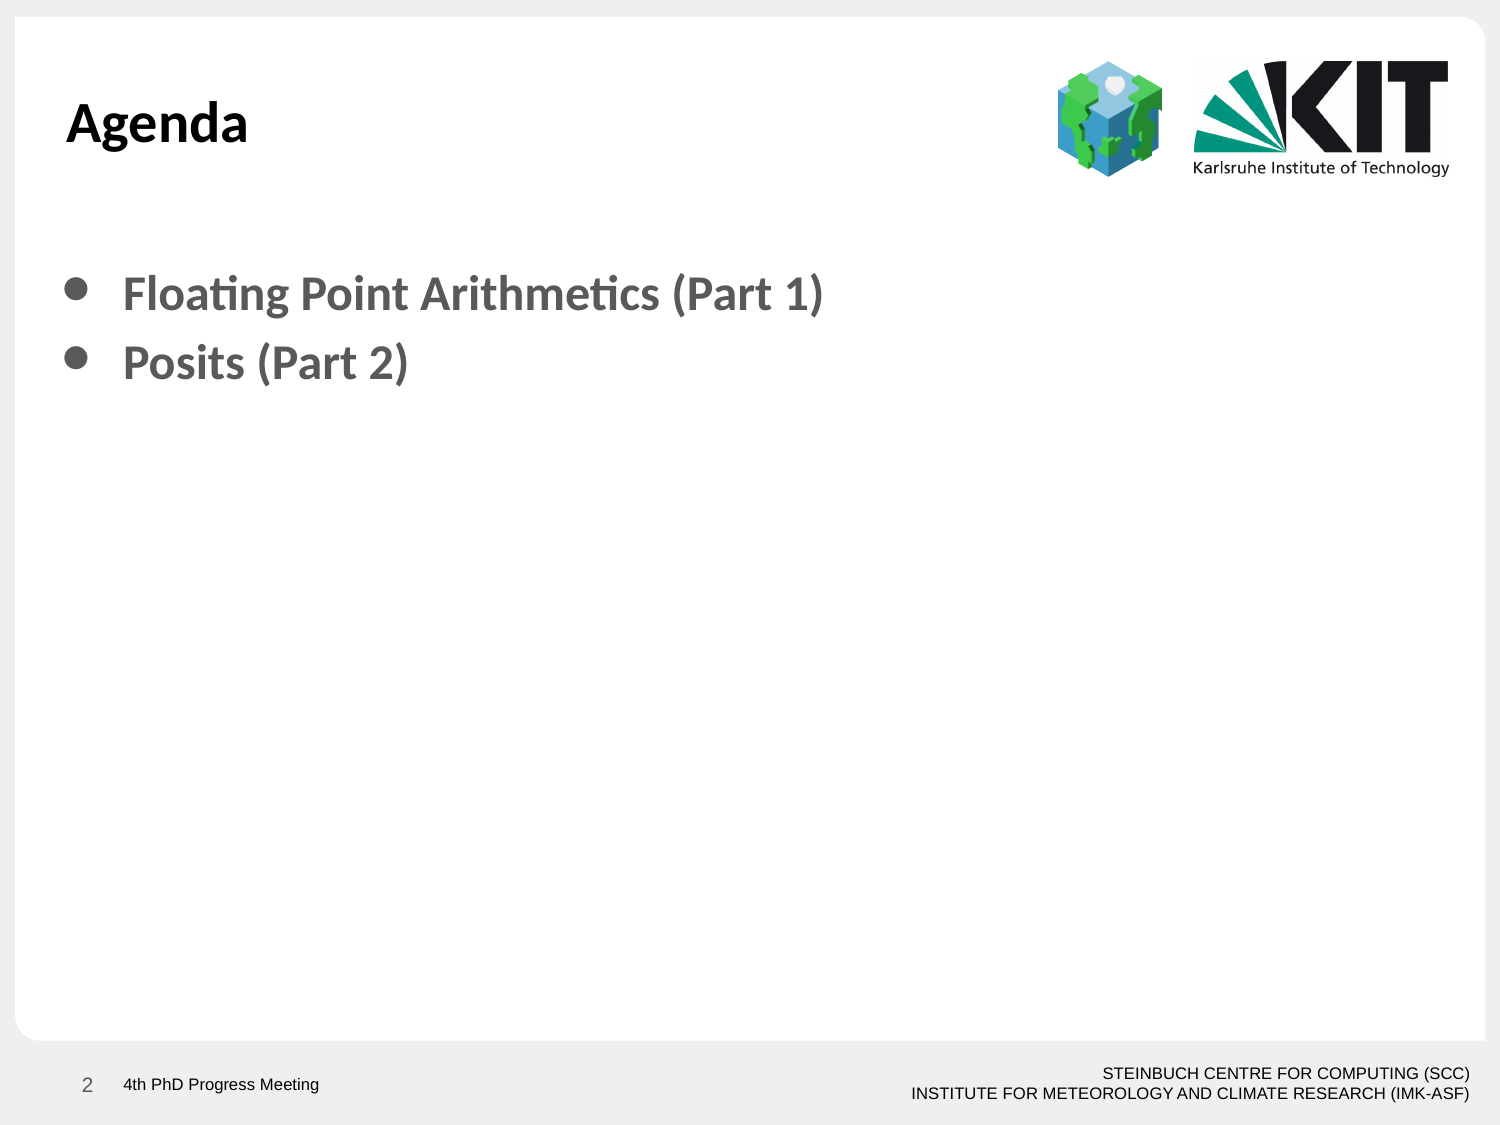

# Agenda
Floating Point Arithmetics (Part 1)
Posits (Part 2)
STEINBUCH CENTRE FOR COMPUTING (SCC)
INSTITUTE FOR METEOROLOGY AND CLIMATE RESEARCH (IMK-ASF)
4th PhD Progress Meeting